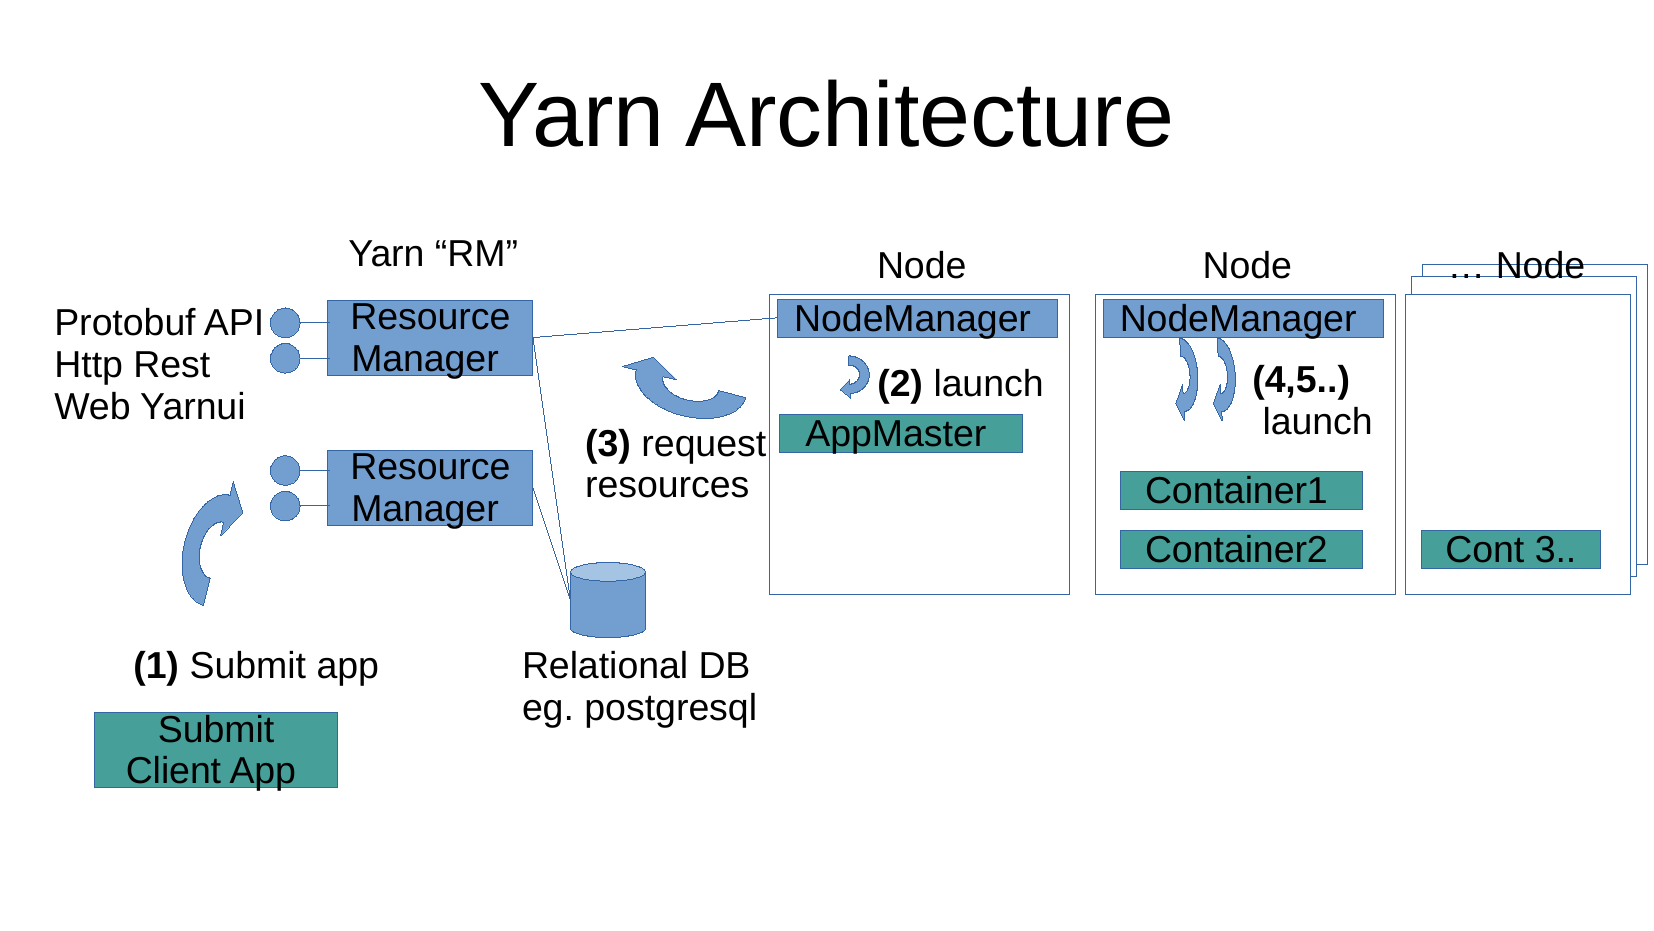

# Yarn Architecture
Yarn “RM”
Node
Node
… Node
1
Protobuf API
Http Rest
Web Yarnui
ResourceManager
NodeManager
NodeManager
(4,5..)
 launch
(2) launch
(3) request
resources
AppMaster
ResourceManager
Container1
Container2
Cont 3..
(1) Submit app
Relational DB
eg. postgresql
Submit Client App